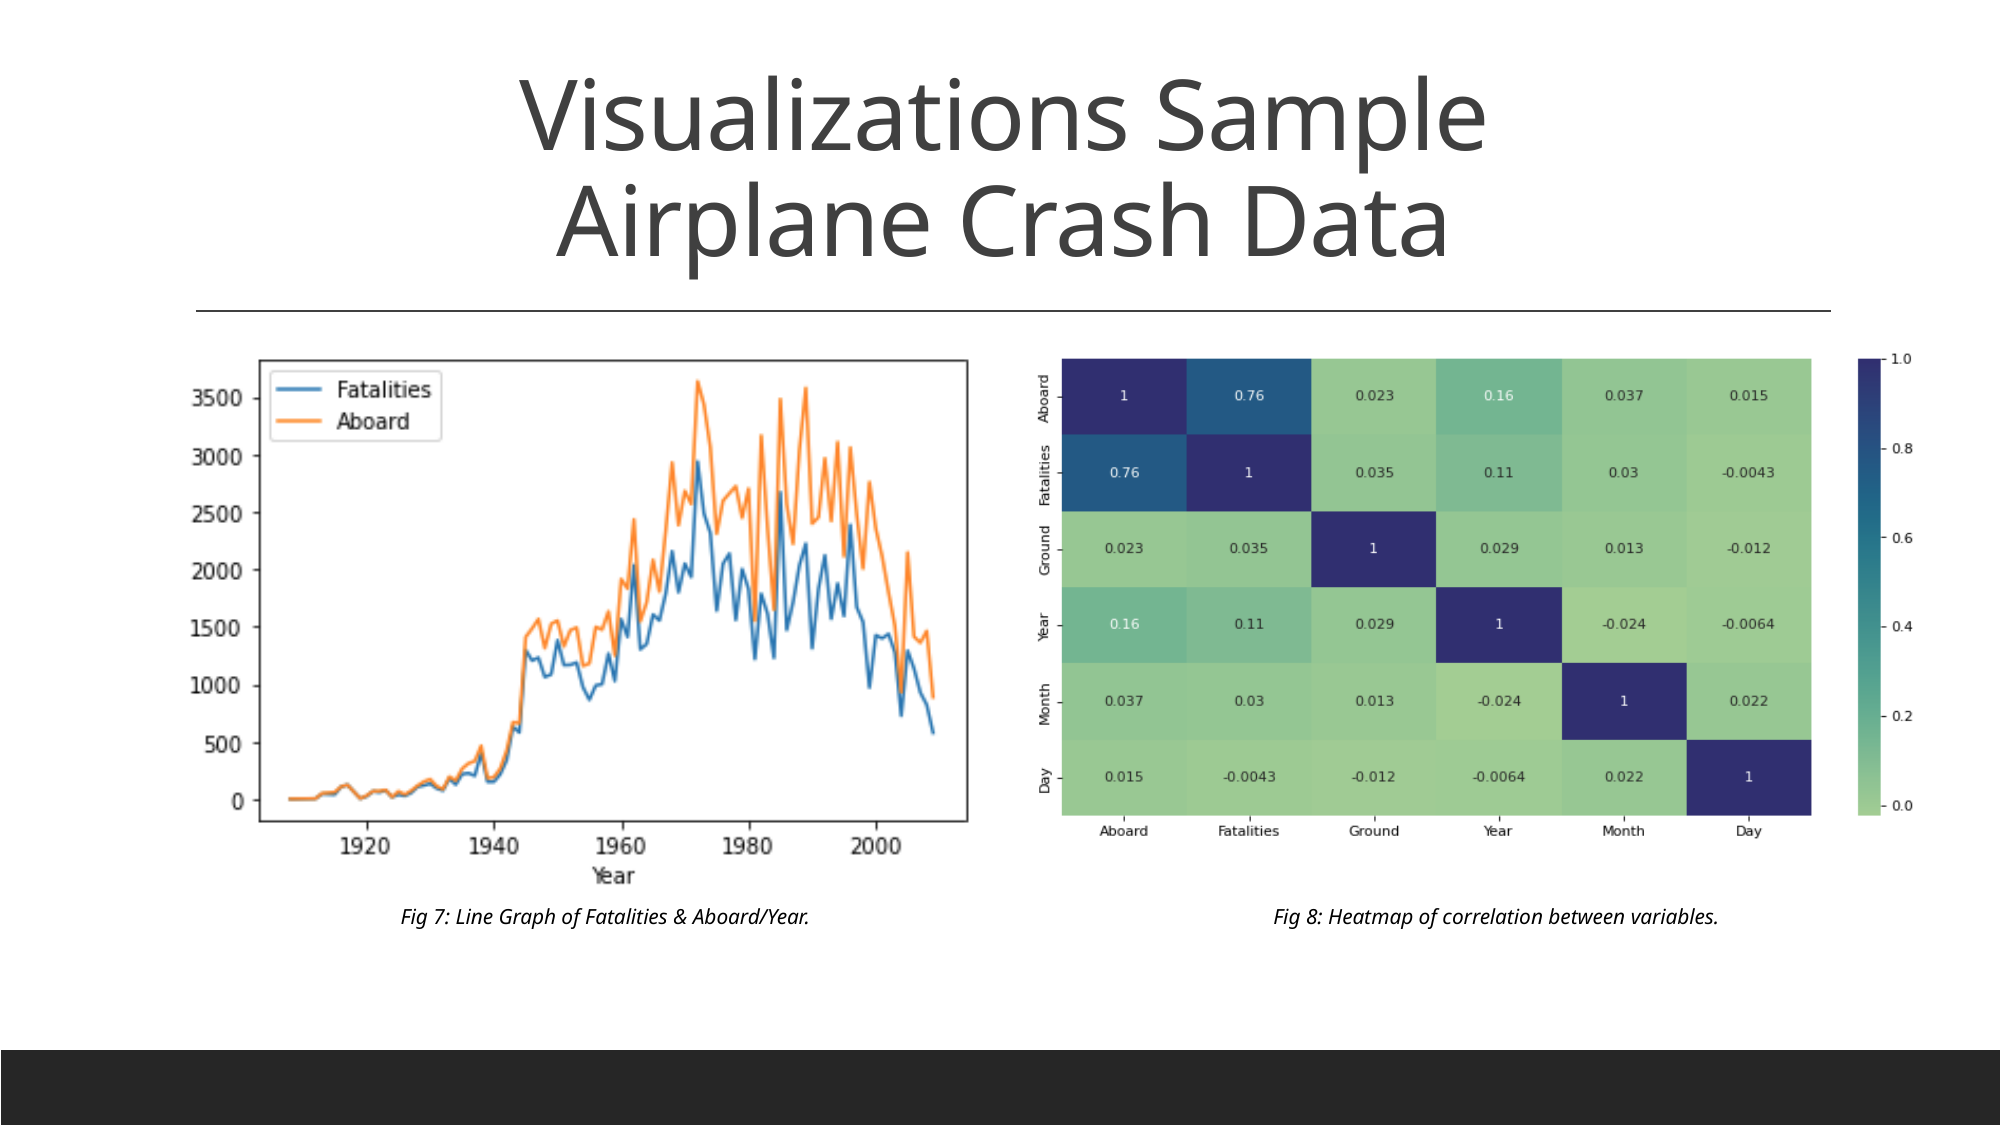

# Visualizations Sample Airplane Crash Data
Fig 7: Line Graph of Fatalities & Aboard/Year.
Fig 8: Heatmap of correlation between variables.